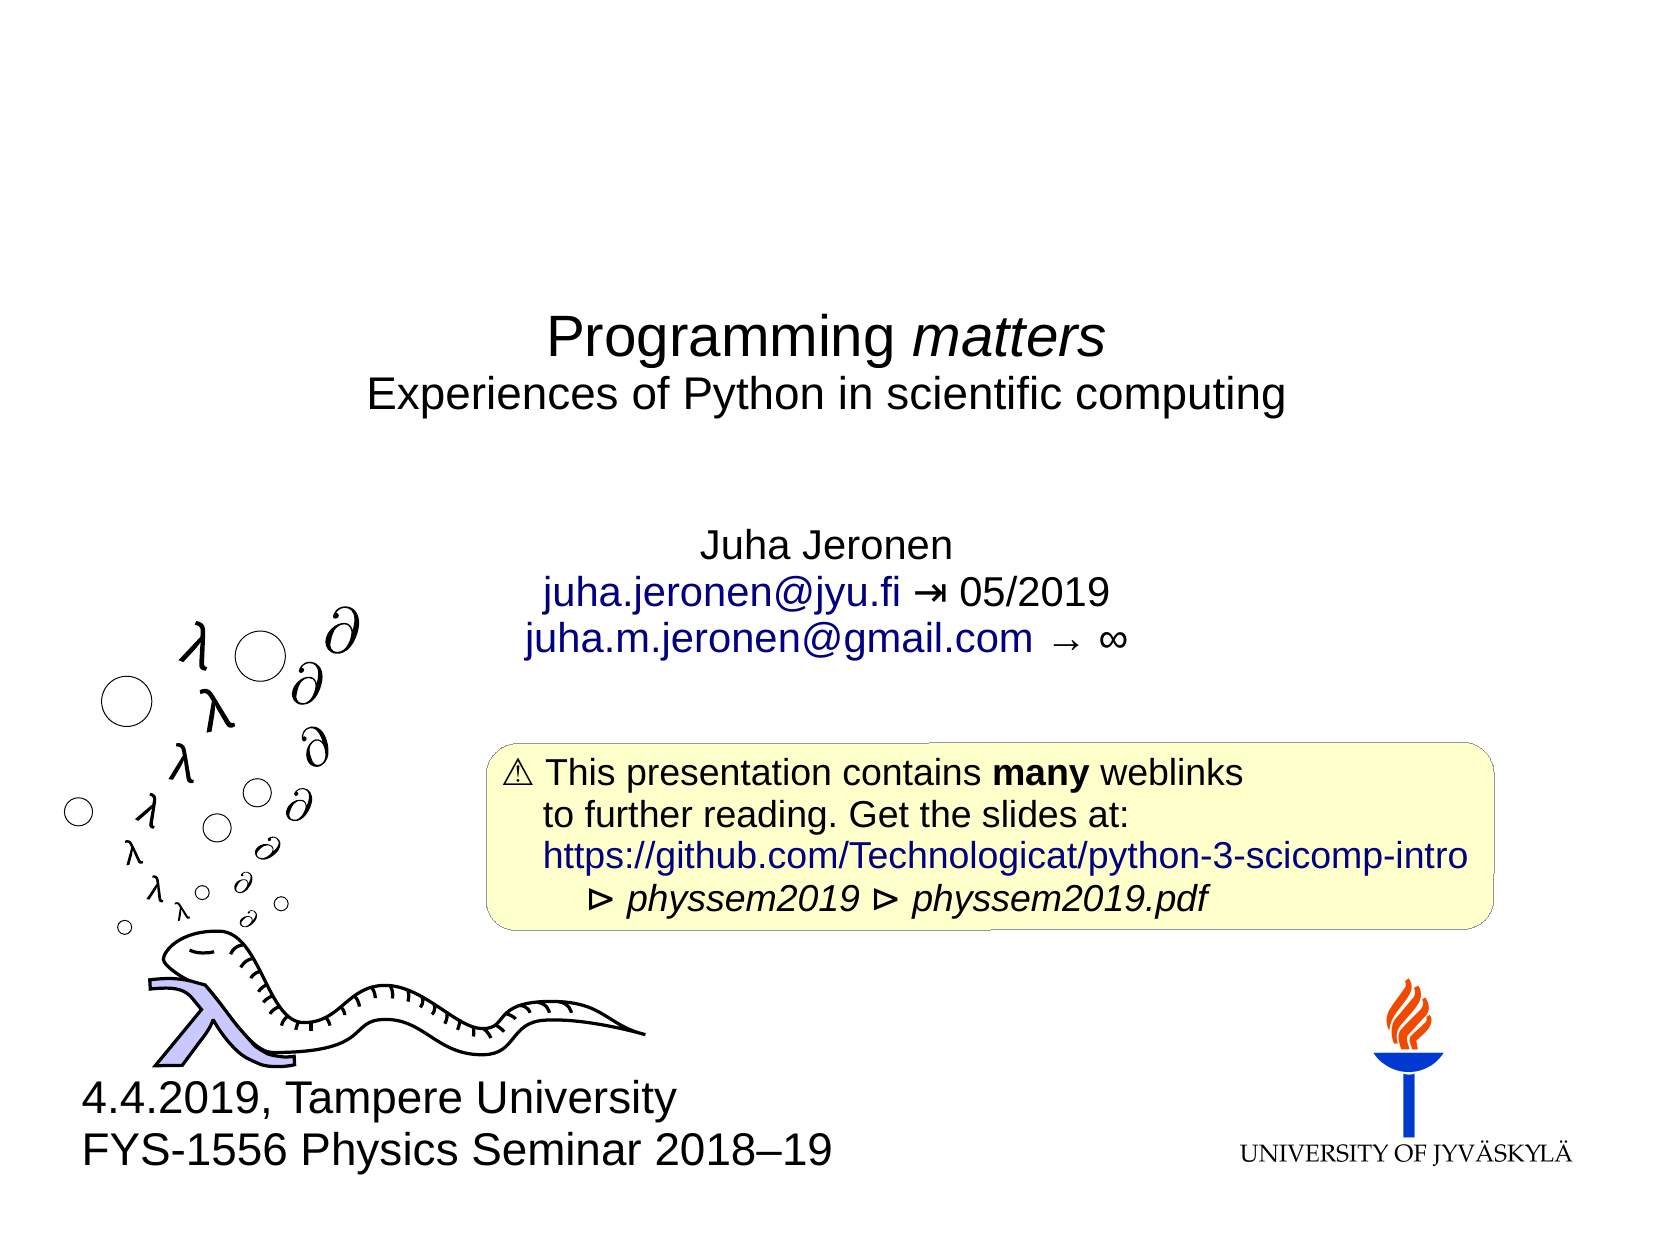

# Programming matters Experiences of Python in scientific computing
Juha Jeronen
juha.jeronen@jyu.fi ⇥ 05/2019
juha.m.jeronen@gmail.com → ∞
⚠ This presentation contains many weblinks
 to further reading. Get the slides at:
 https://github.com/Technologicat/python-3-scicomp-intro
 ⊳ physsem2019 ⊳ physsem2019.pdf
4.4.2019, Tampere University
FYS-1556 Physics Seminar 2018–19